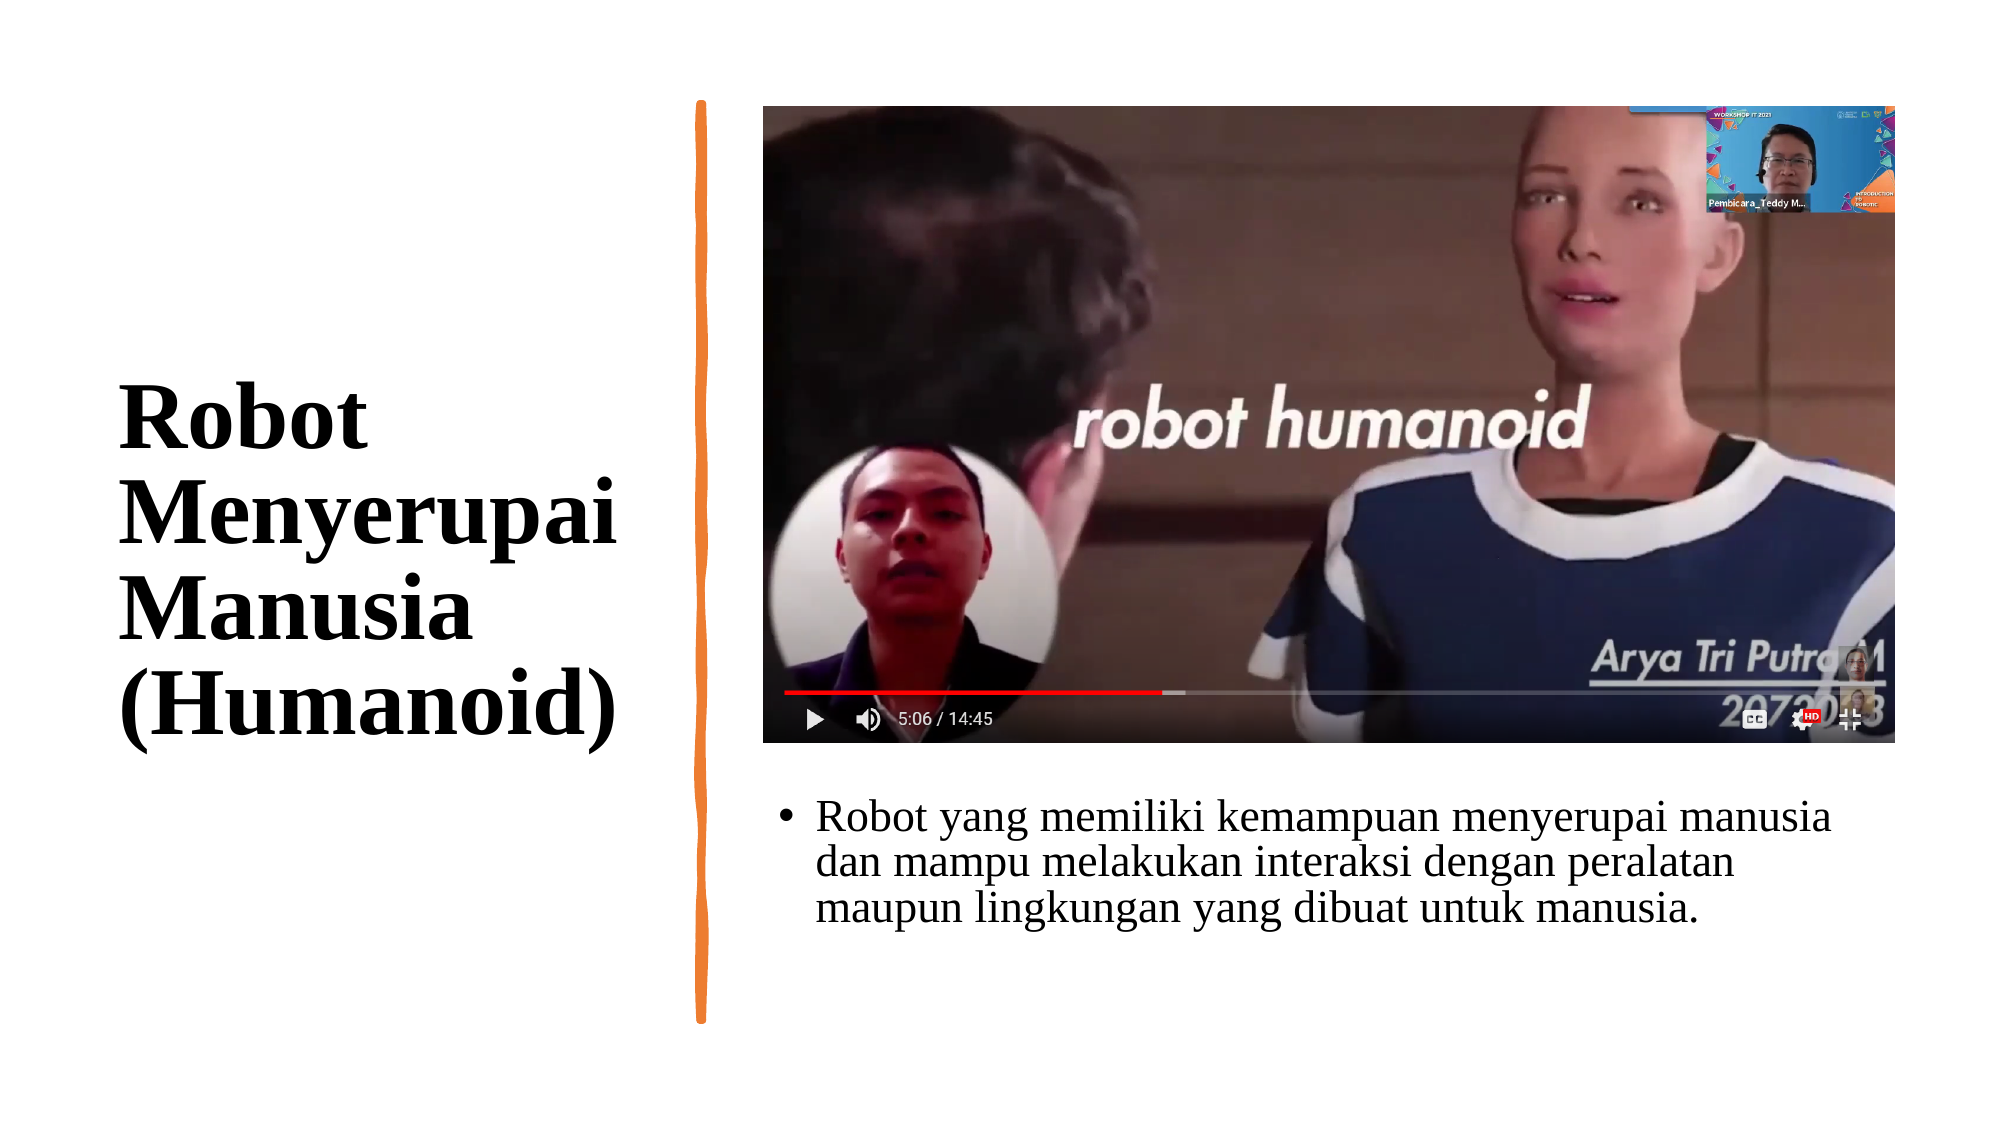

Robot Menyerupai Manusia (Humanoid)
Robot yang memiliki kemampuan menyerupai manusia dan mampu melakukan interaksi dengan peralatan maupun lingkungan yang dibuat untuk manusia.